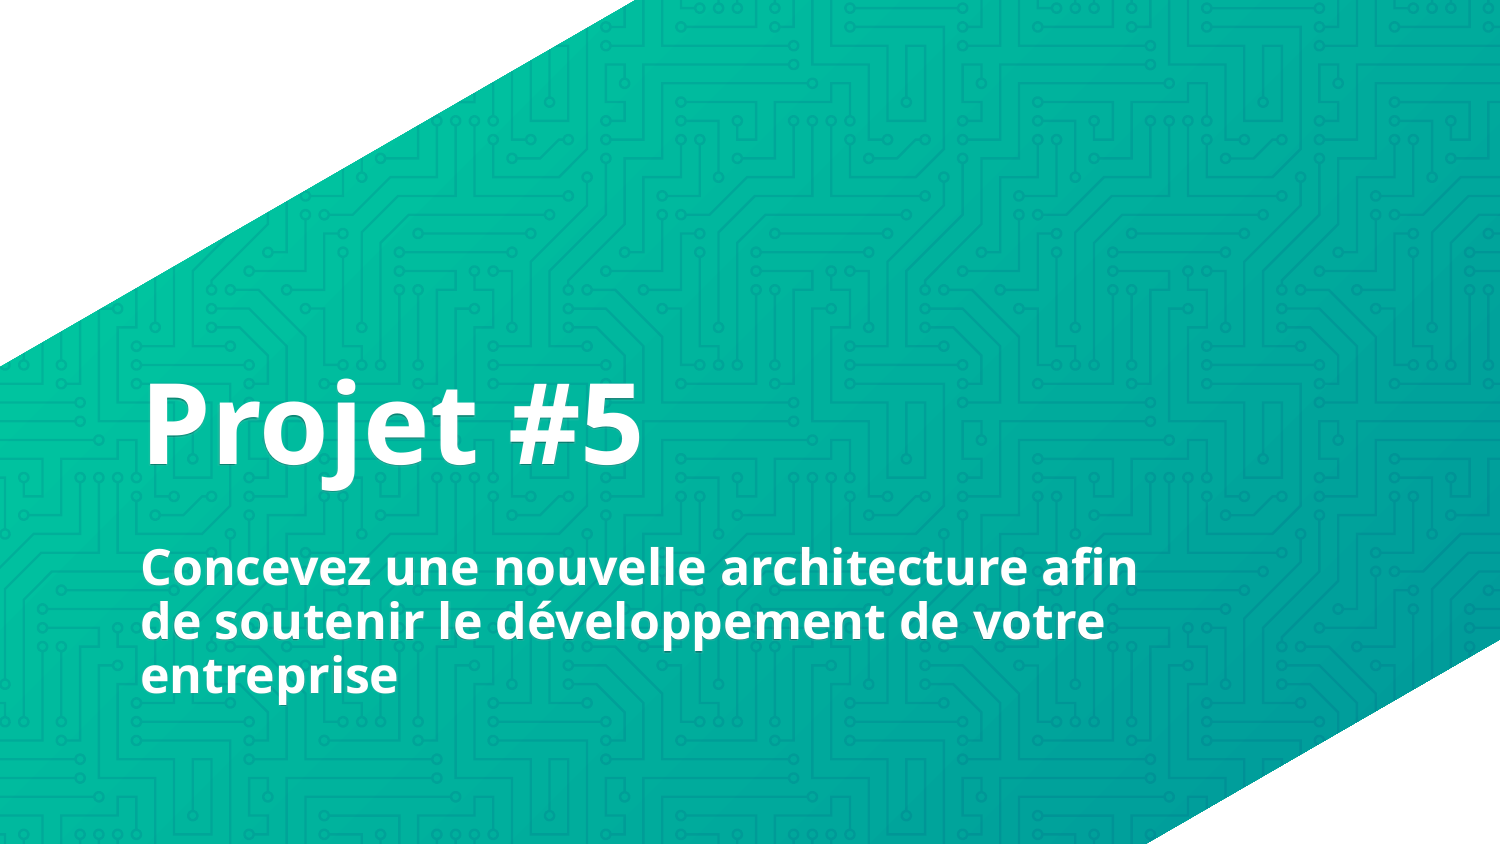

# Projet #5 Concevez une nouvelle architecture afin de soutenir le développement de votre entreprise